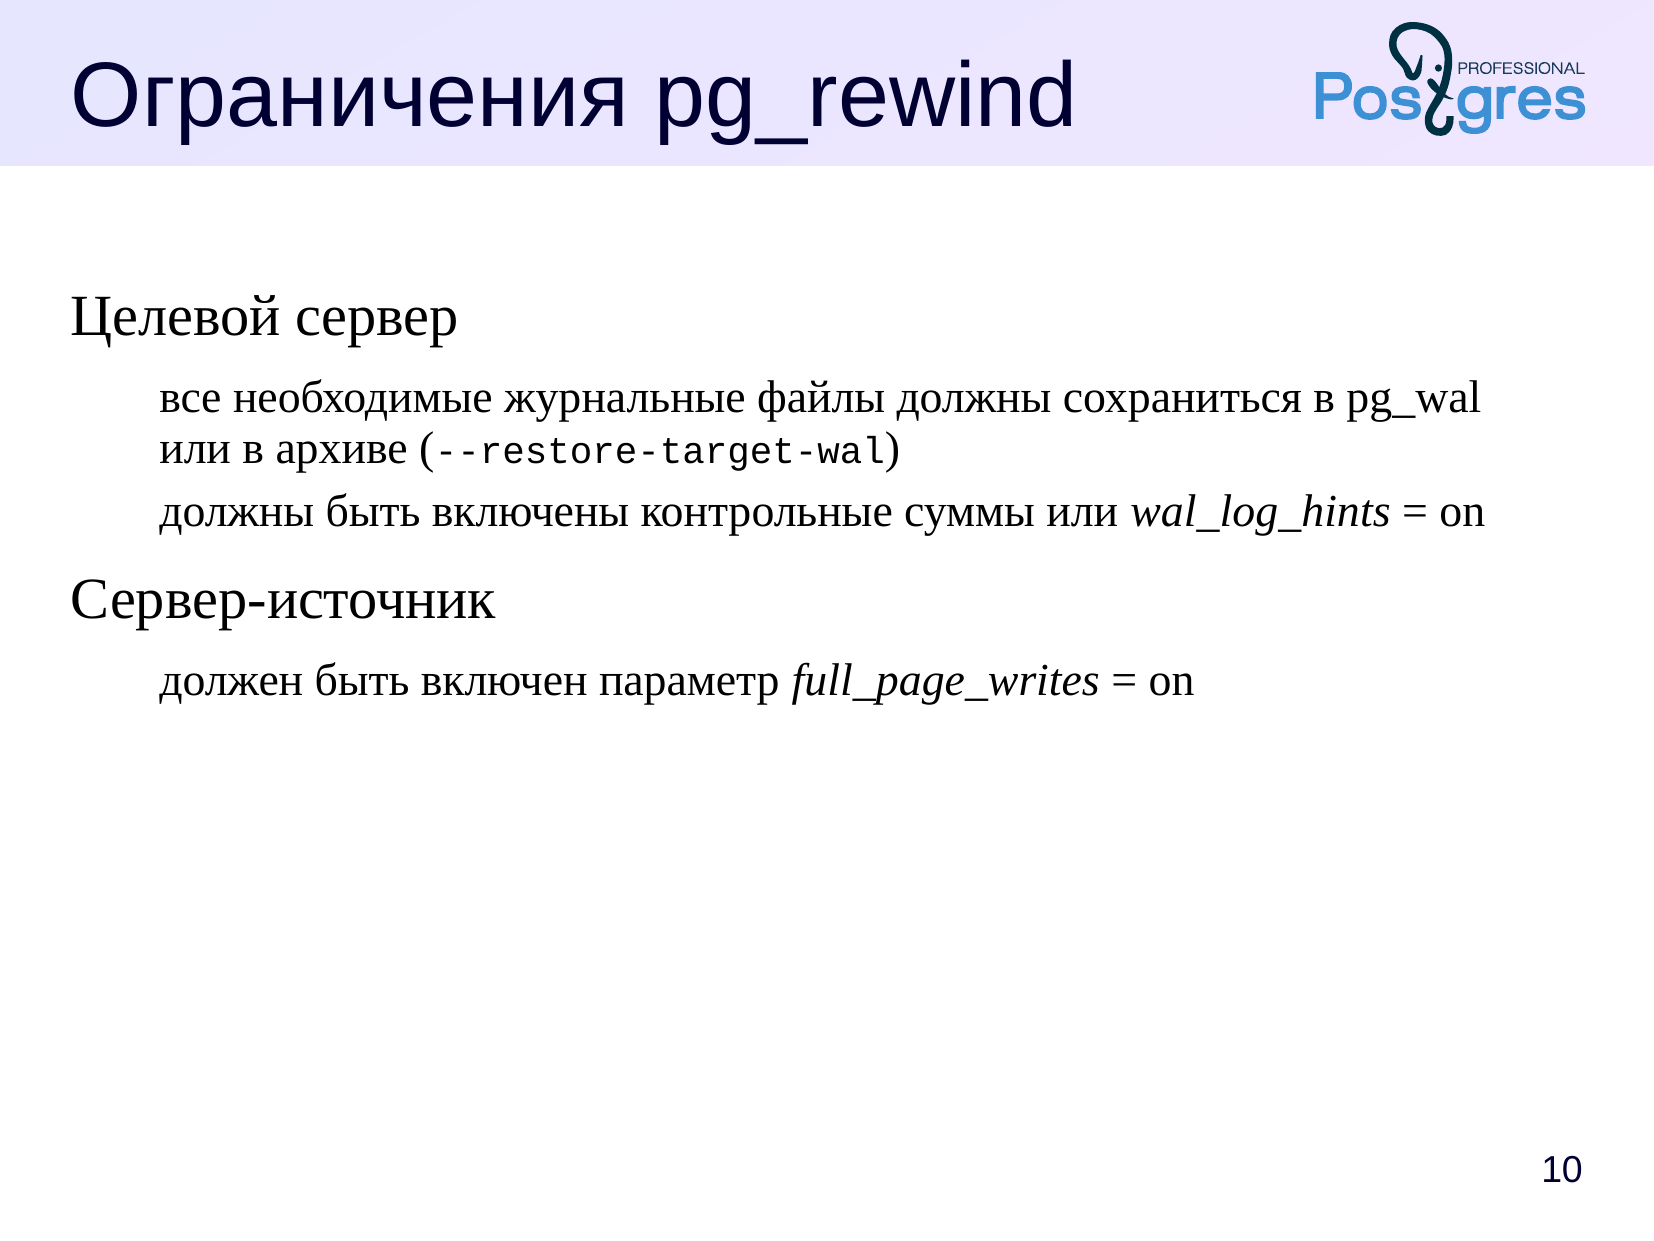

# Ограничения pg_rewind
Целевой сервер
все необходимые журнальные файлы должны сохраниться в pg_wal
или в архиве (--restore-target-wal)
должны быть включены контрольные суммы или wal_log_hints = on
Сервер-источник
должен быть включен параметр full_page_writes = on